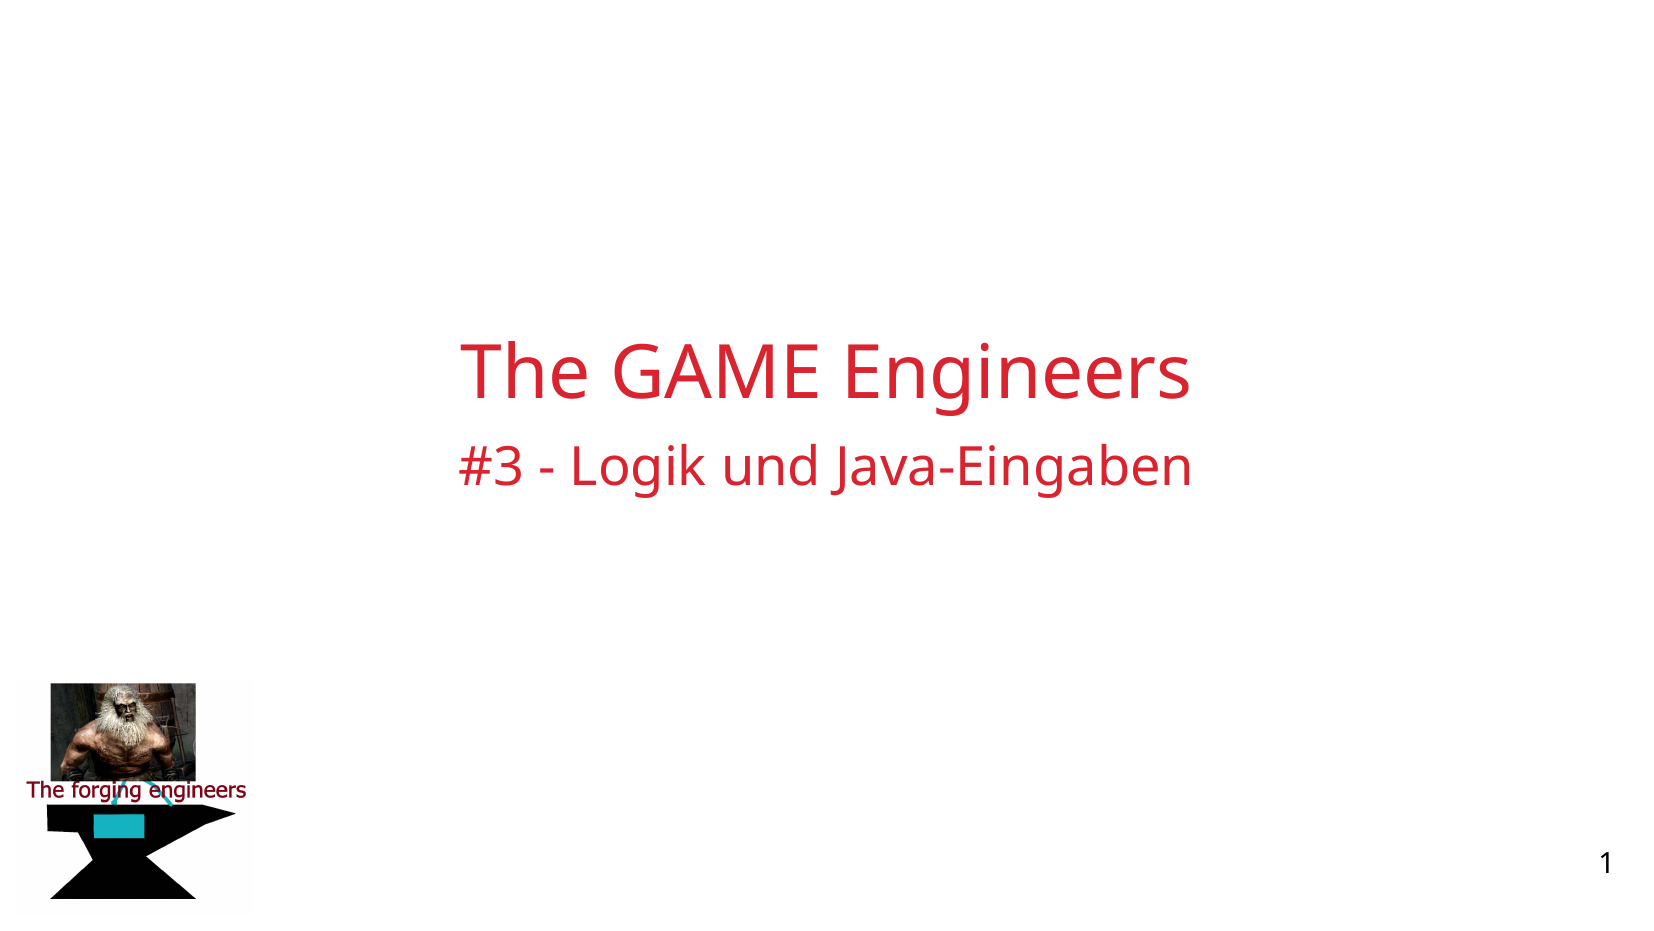

The GAME Engineers
#3 - Logik und Java-Eingaben